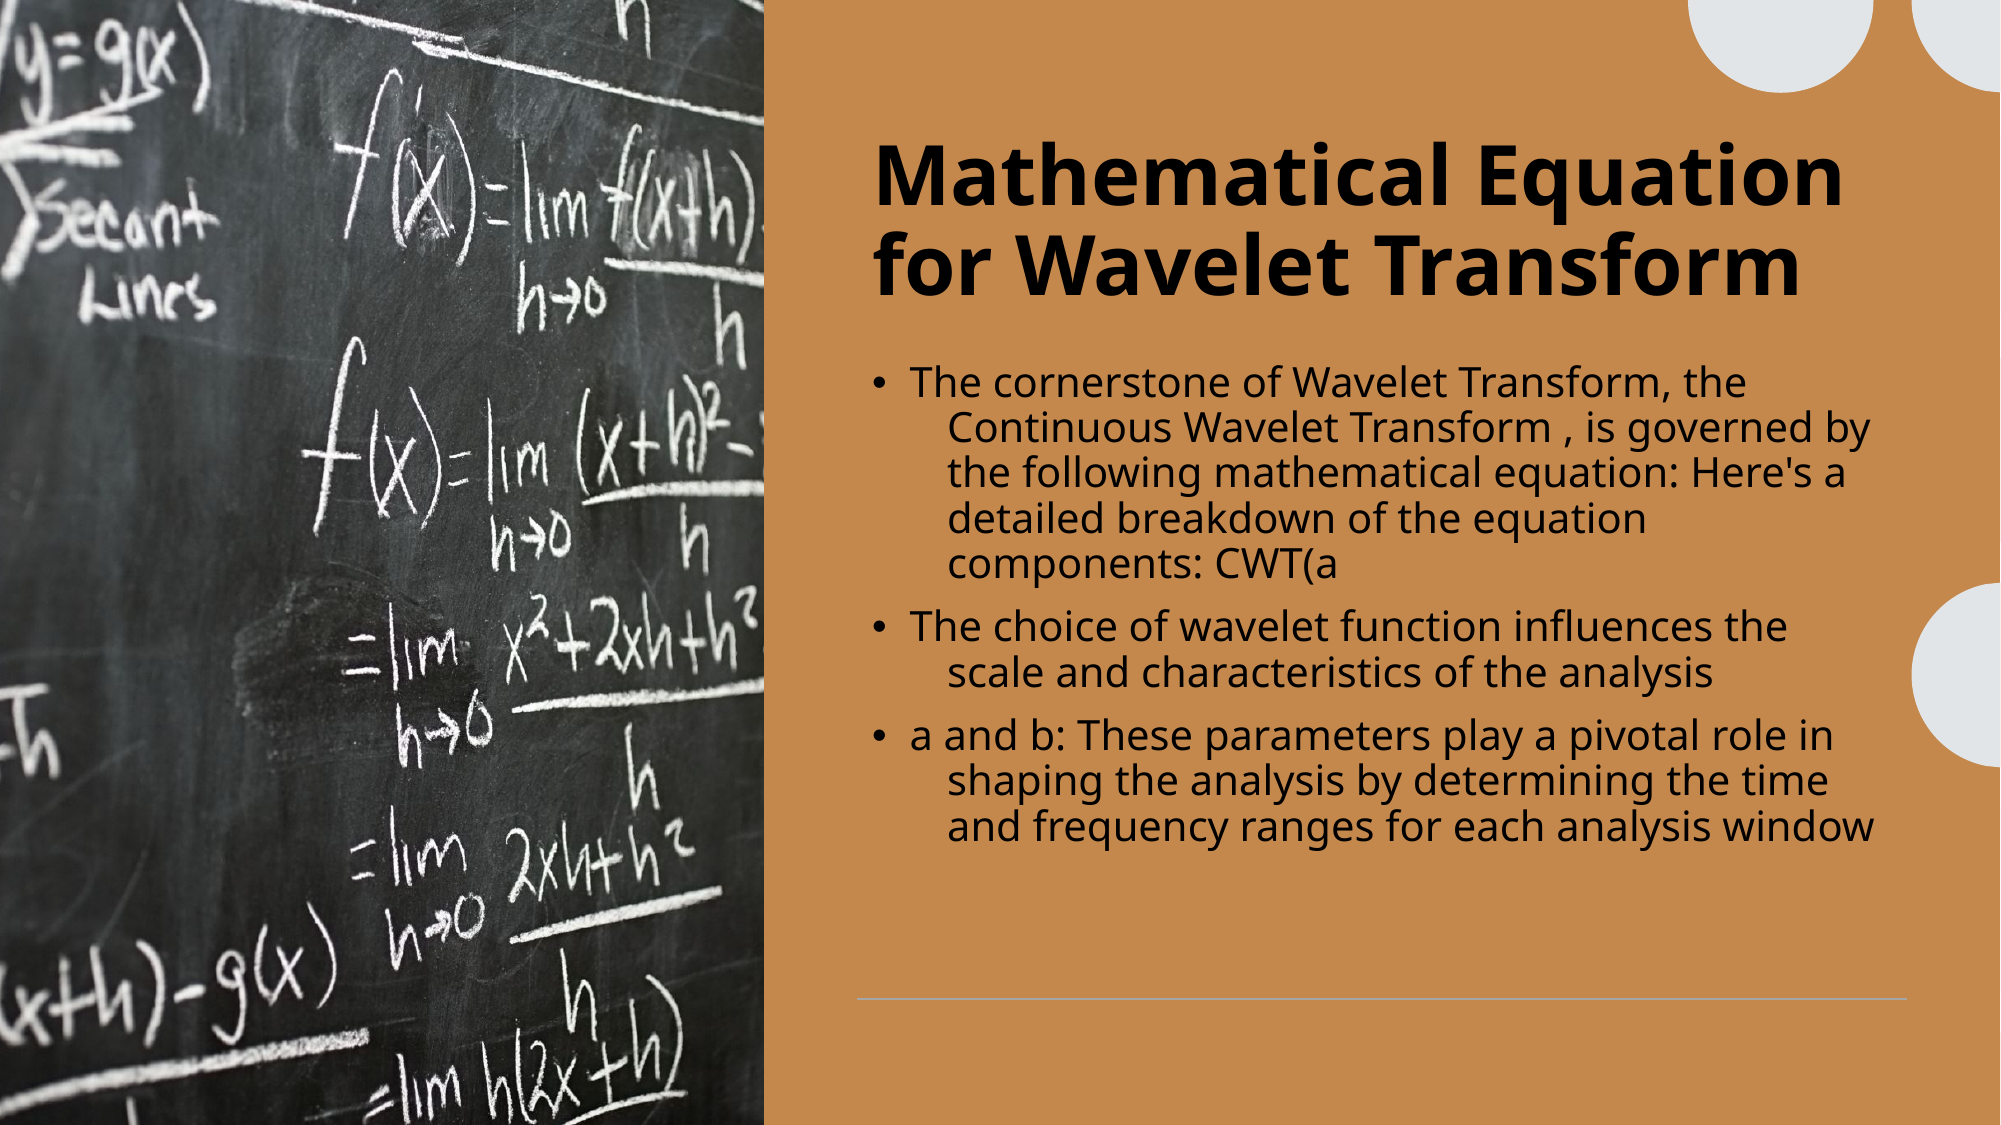

# Mathematical Equation for Wavelet Transform
The cornerstone of Wavelet Transform, the Continuous Wavelet Transform , is governed by the following mathematical equation: Here's a detailed breakdown of the equation components: CWT(a
The choice of wavelet function influences the scale and characteristics of the analysis
a and b: These parameters play a pivotal role in shaping the analysis by determining the time and frequency ranges for each analysis window